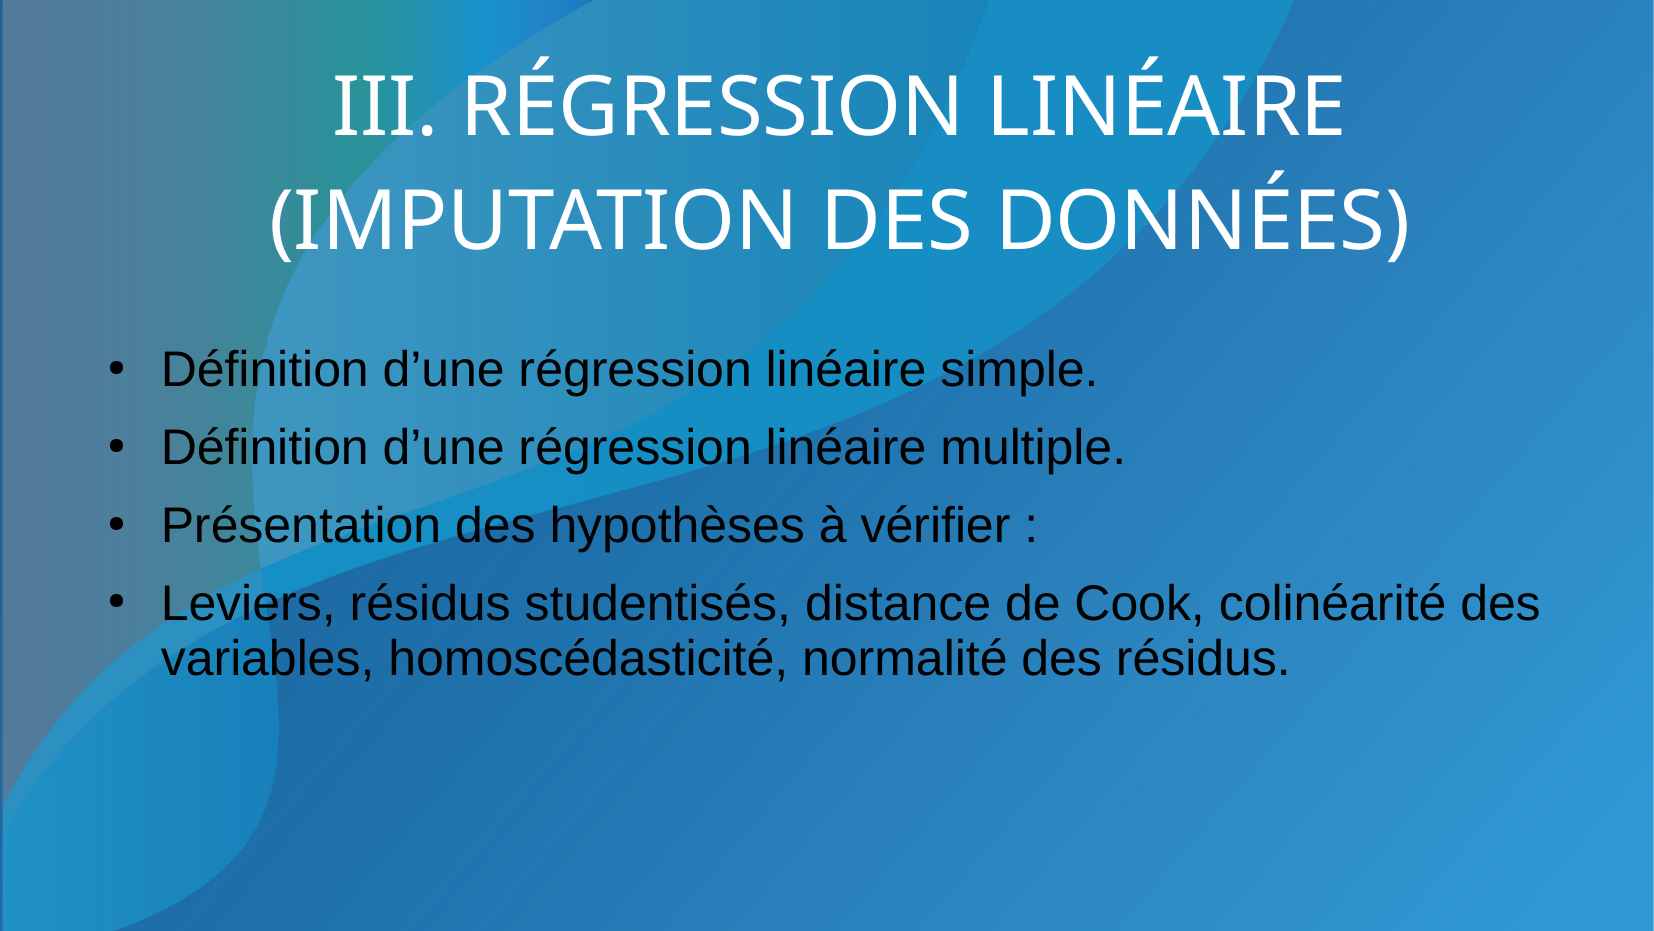

# III. RÉGRESSION LINÉAIRE (IMPUTATION DES DONNÉES)
Définition d’une régression linéaire simple.
Définition d’une régression linéaire multiple.
Présentation des hypothèses à vérifier :
Leviers, résidus studentisés, distance de Cook, colinéarité des variables, homoscédasticité, normalité des résidus.